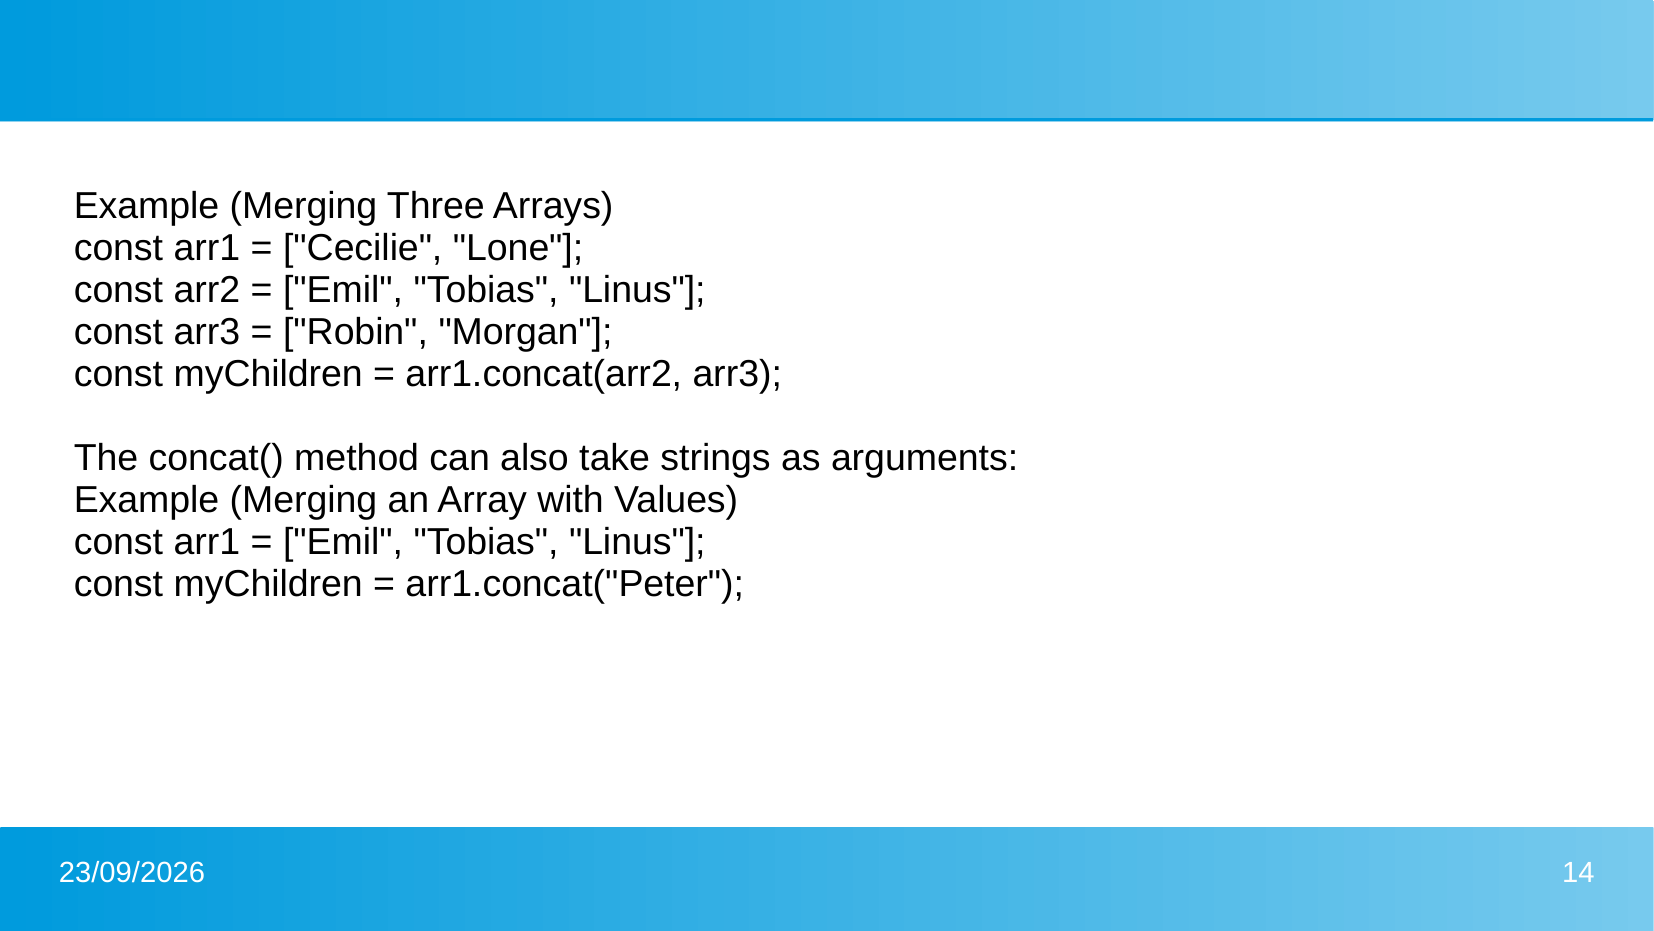

#
Example (Merging Three Arrays)
const arr1 = ["Cecilie", "Lone"];
const arr2 = ["Emil", "Tobias", "Linus"];
const arr3 = ["Robin", "Morgan"];
const myChildren = arr1.concat(arr2, arr3);
The concat() method can also take strings as arguments:
Example (Merging an Array with Values)
const arr1 = ["Emil", "Tobias", "Linus"];
const myChildren = arr1.concat("Peter");
14